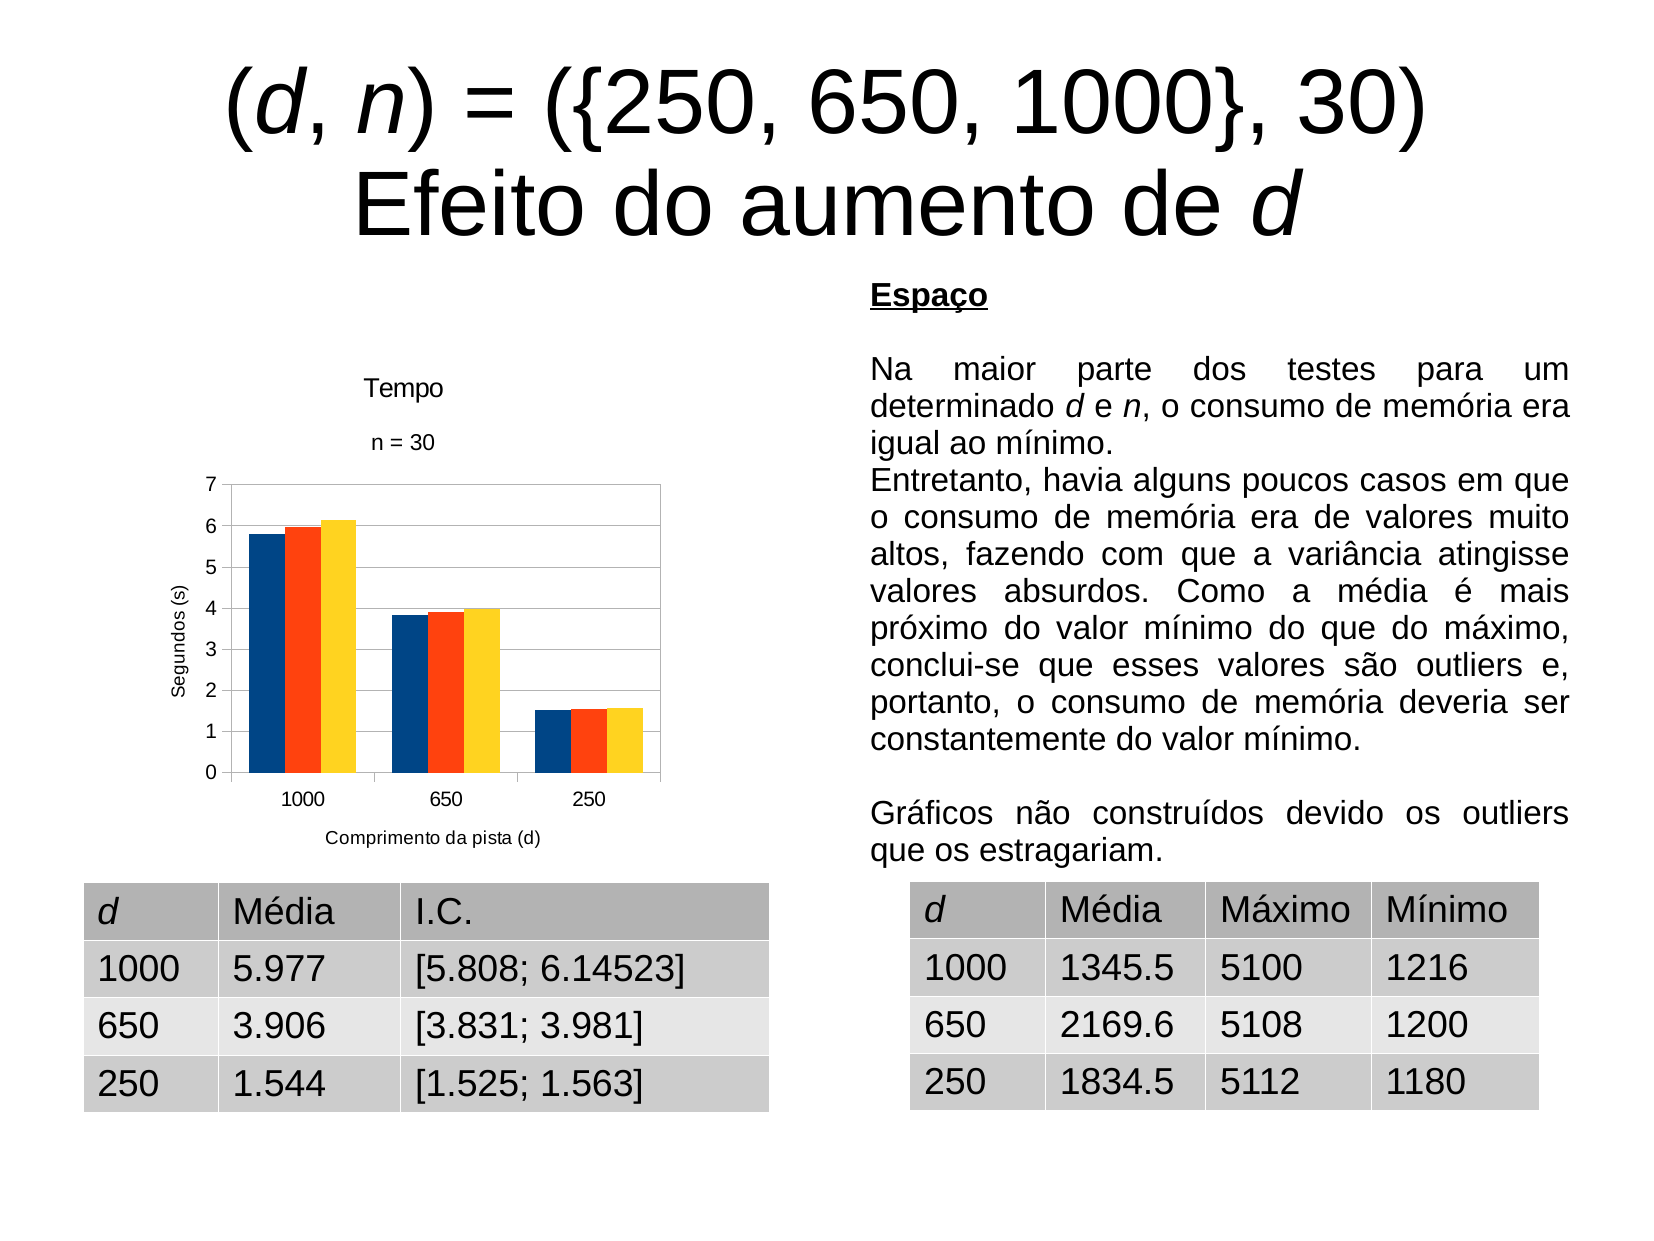

# (d, n) = ({250, 650, 1000}, 30) Efeito do aumento de d
Espaço
Na maior parte dos testes para um determinado d e n, o consumo de memória era igual ao mínimo.
Entretanto, havia alguns poucos casos em que o consumo de memória era de valores muito altos, fazendo com que a variância atingisse valores absurdos. Como a média é mais próximo do valor mínimo do que do máximo, conclui-se que esses valores são outliers e, portanto, o consumo de memória deveria ser constantemente do valor mínimo.
Gráficos não construídos devido os outliers que os estragariam.
### Chart: Tempo
n = 30
| Category | Column 1 | Column 2 | Column 3 |
|---|---|---|---|
| 1000 | 5.808 | 5.977 | 6.14523 |
| 650 | 3.831 | 3.906 | 3.981 |
| 250 | 1.525 | 1.544 | 1.563 || d | Média | Máximo | Mínimo |
| --- | --- | --- | --- |
| 1000 | 1345.5 | 5100 | 1216 |
| 650 | 2169.6 | 5108 | 1200 |
| 250 | 1834.5 | 5112 | 1180 |
| d | Média | I.C. |
| --- | --- | --- |
| 1000 | 5.977 | [5.808; 6.14523] |
| 650 | 3.906 | [3.831; 3.981] |
| 250 | 1.544 | [1.525; 1.563] |